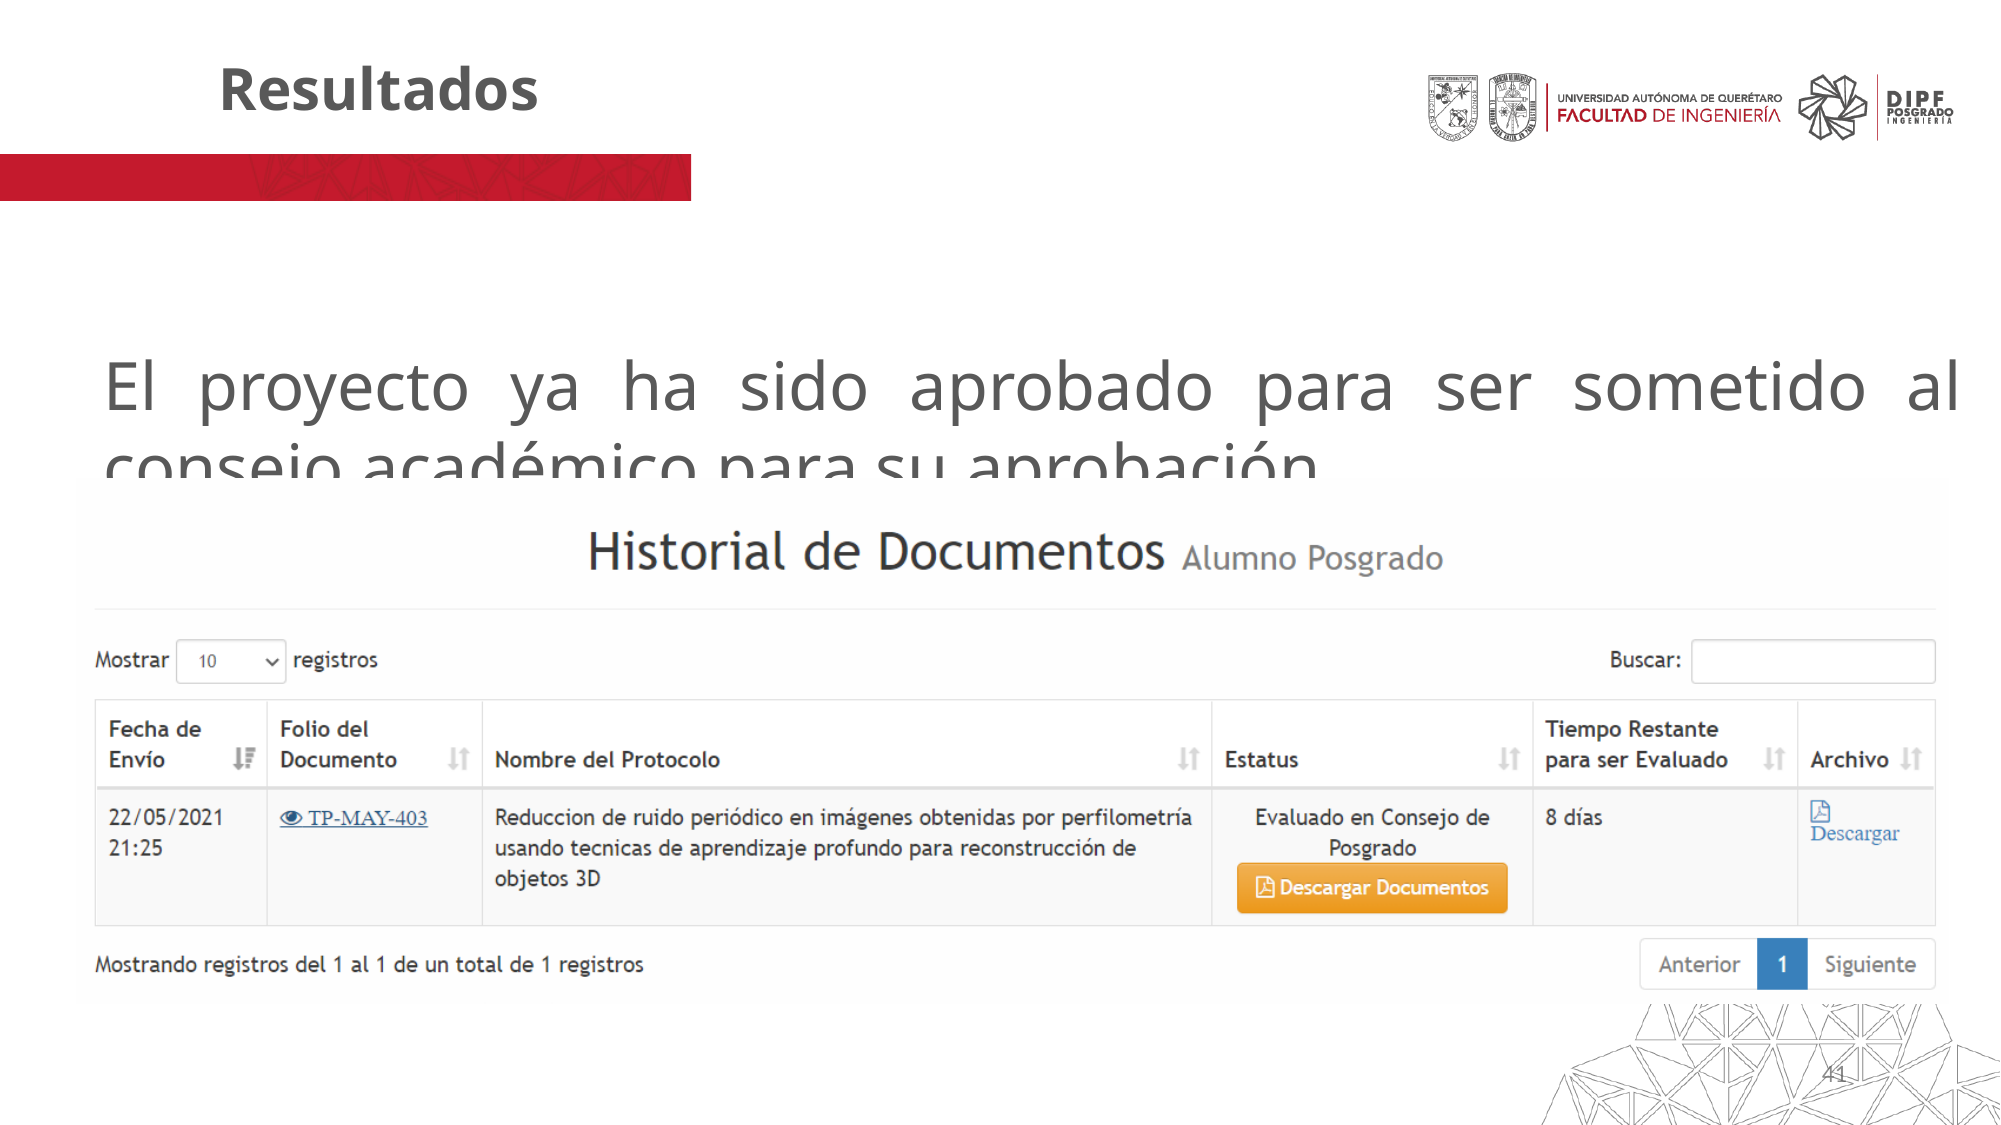

Resultados
El proyecto ya ha sido aprobado para ser sometido al consejo académico para su aprobación.
41